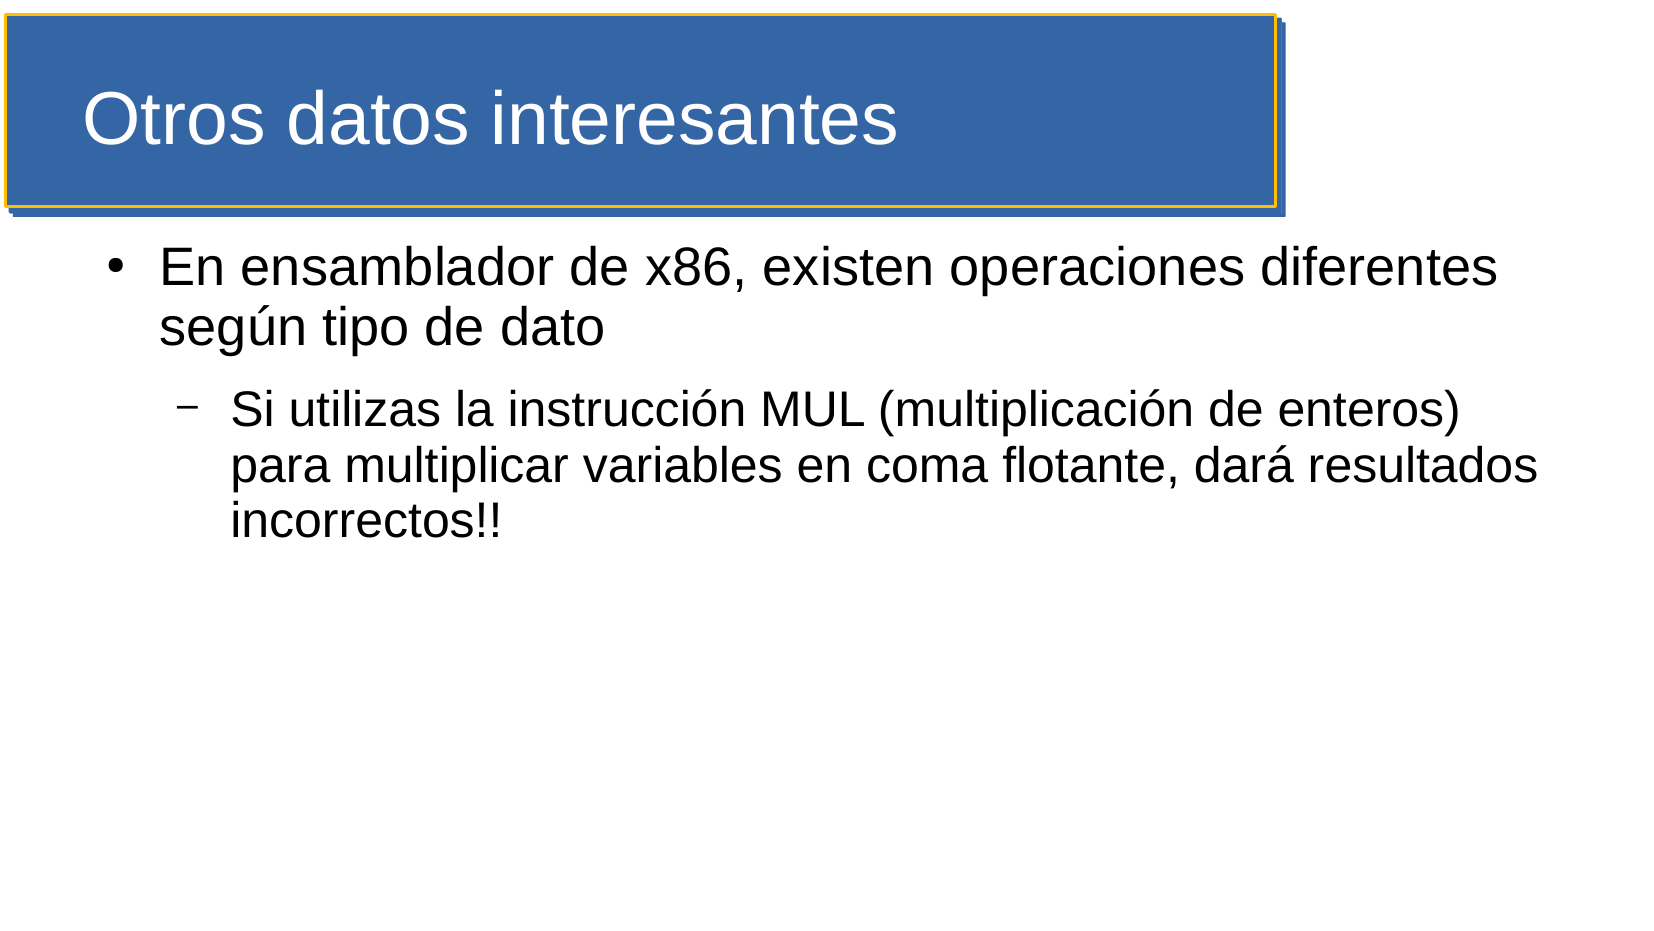

# Otros datos interesantes
En ensamblador de x86, existen operaciones diferentes según tipo de dato
Si utilizas la instrucción MUL (multiplicación de enteros) para multiplicar variables en coma flotante, dará resultados incorrectos!!